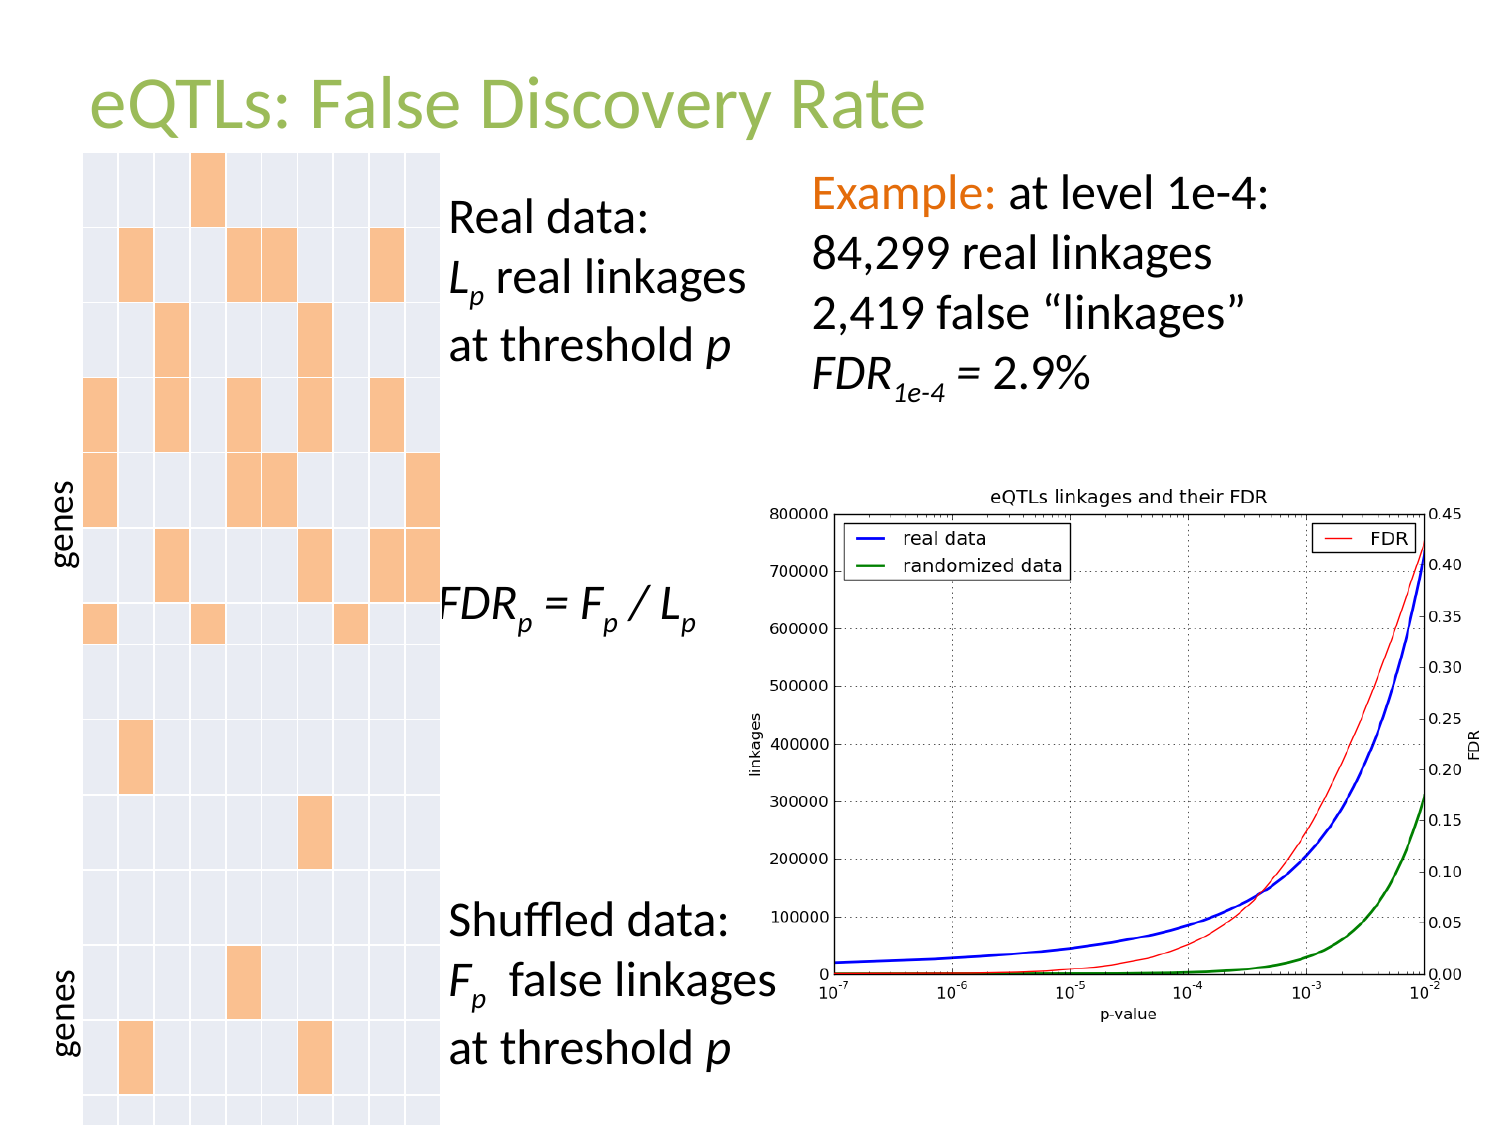

eQTLs: False Discovery Rate
| | | | | | | | | | |
| --- | --- | --- | --- | --- | --- | --- | --- | --- | --- |
| | | | | | | | | | |
| | | | | | | | | | |
| | | | | | | | | | |
| | | | | | | | | | |
| | | | | | | | | | |
| | | | | | | | | | |
Example: at level 1e-4:
84,299 real linkages
2,419 false “linkages”
FDR1e-4 = 2.9%
Real data:
Lp real linkages
at threshold p
genes
markers
FDRp = Fp / Lp
| | | | | | | | | | |
| --- | --- | --- | --- | --- | --- | --- | --- | --- | --- |
| | | | | | | | | | |
| | | | | | | | | | |
| | | | | | | | | | |
| | | | | | | | | | |
| | | | | | | | | | |
| | | | | | | | | | |
Shuffled data:
Fp false linkages
at threshold p
genes
markers